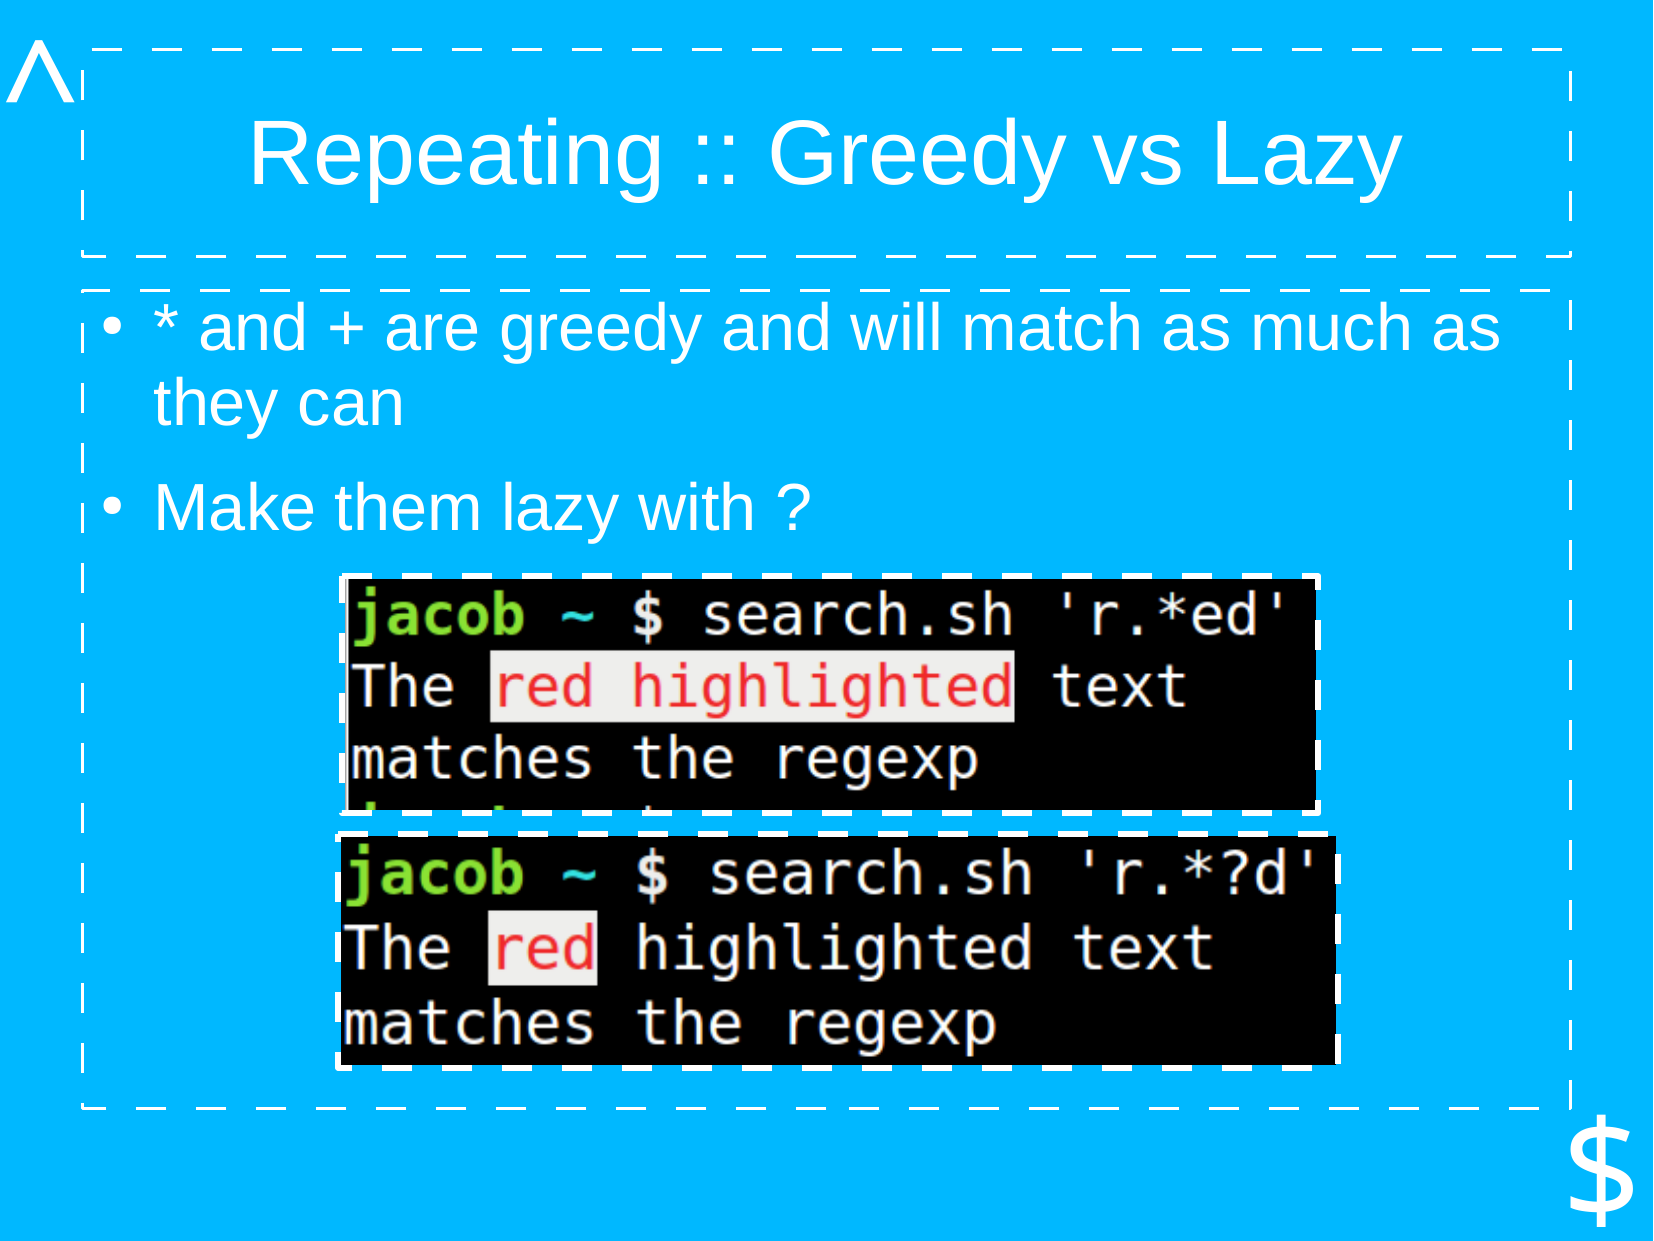

# Repeating :: Greedy vs Lazy
* and + are greedy and will match as much as they can
Make them lazy with ?